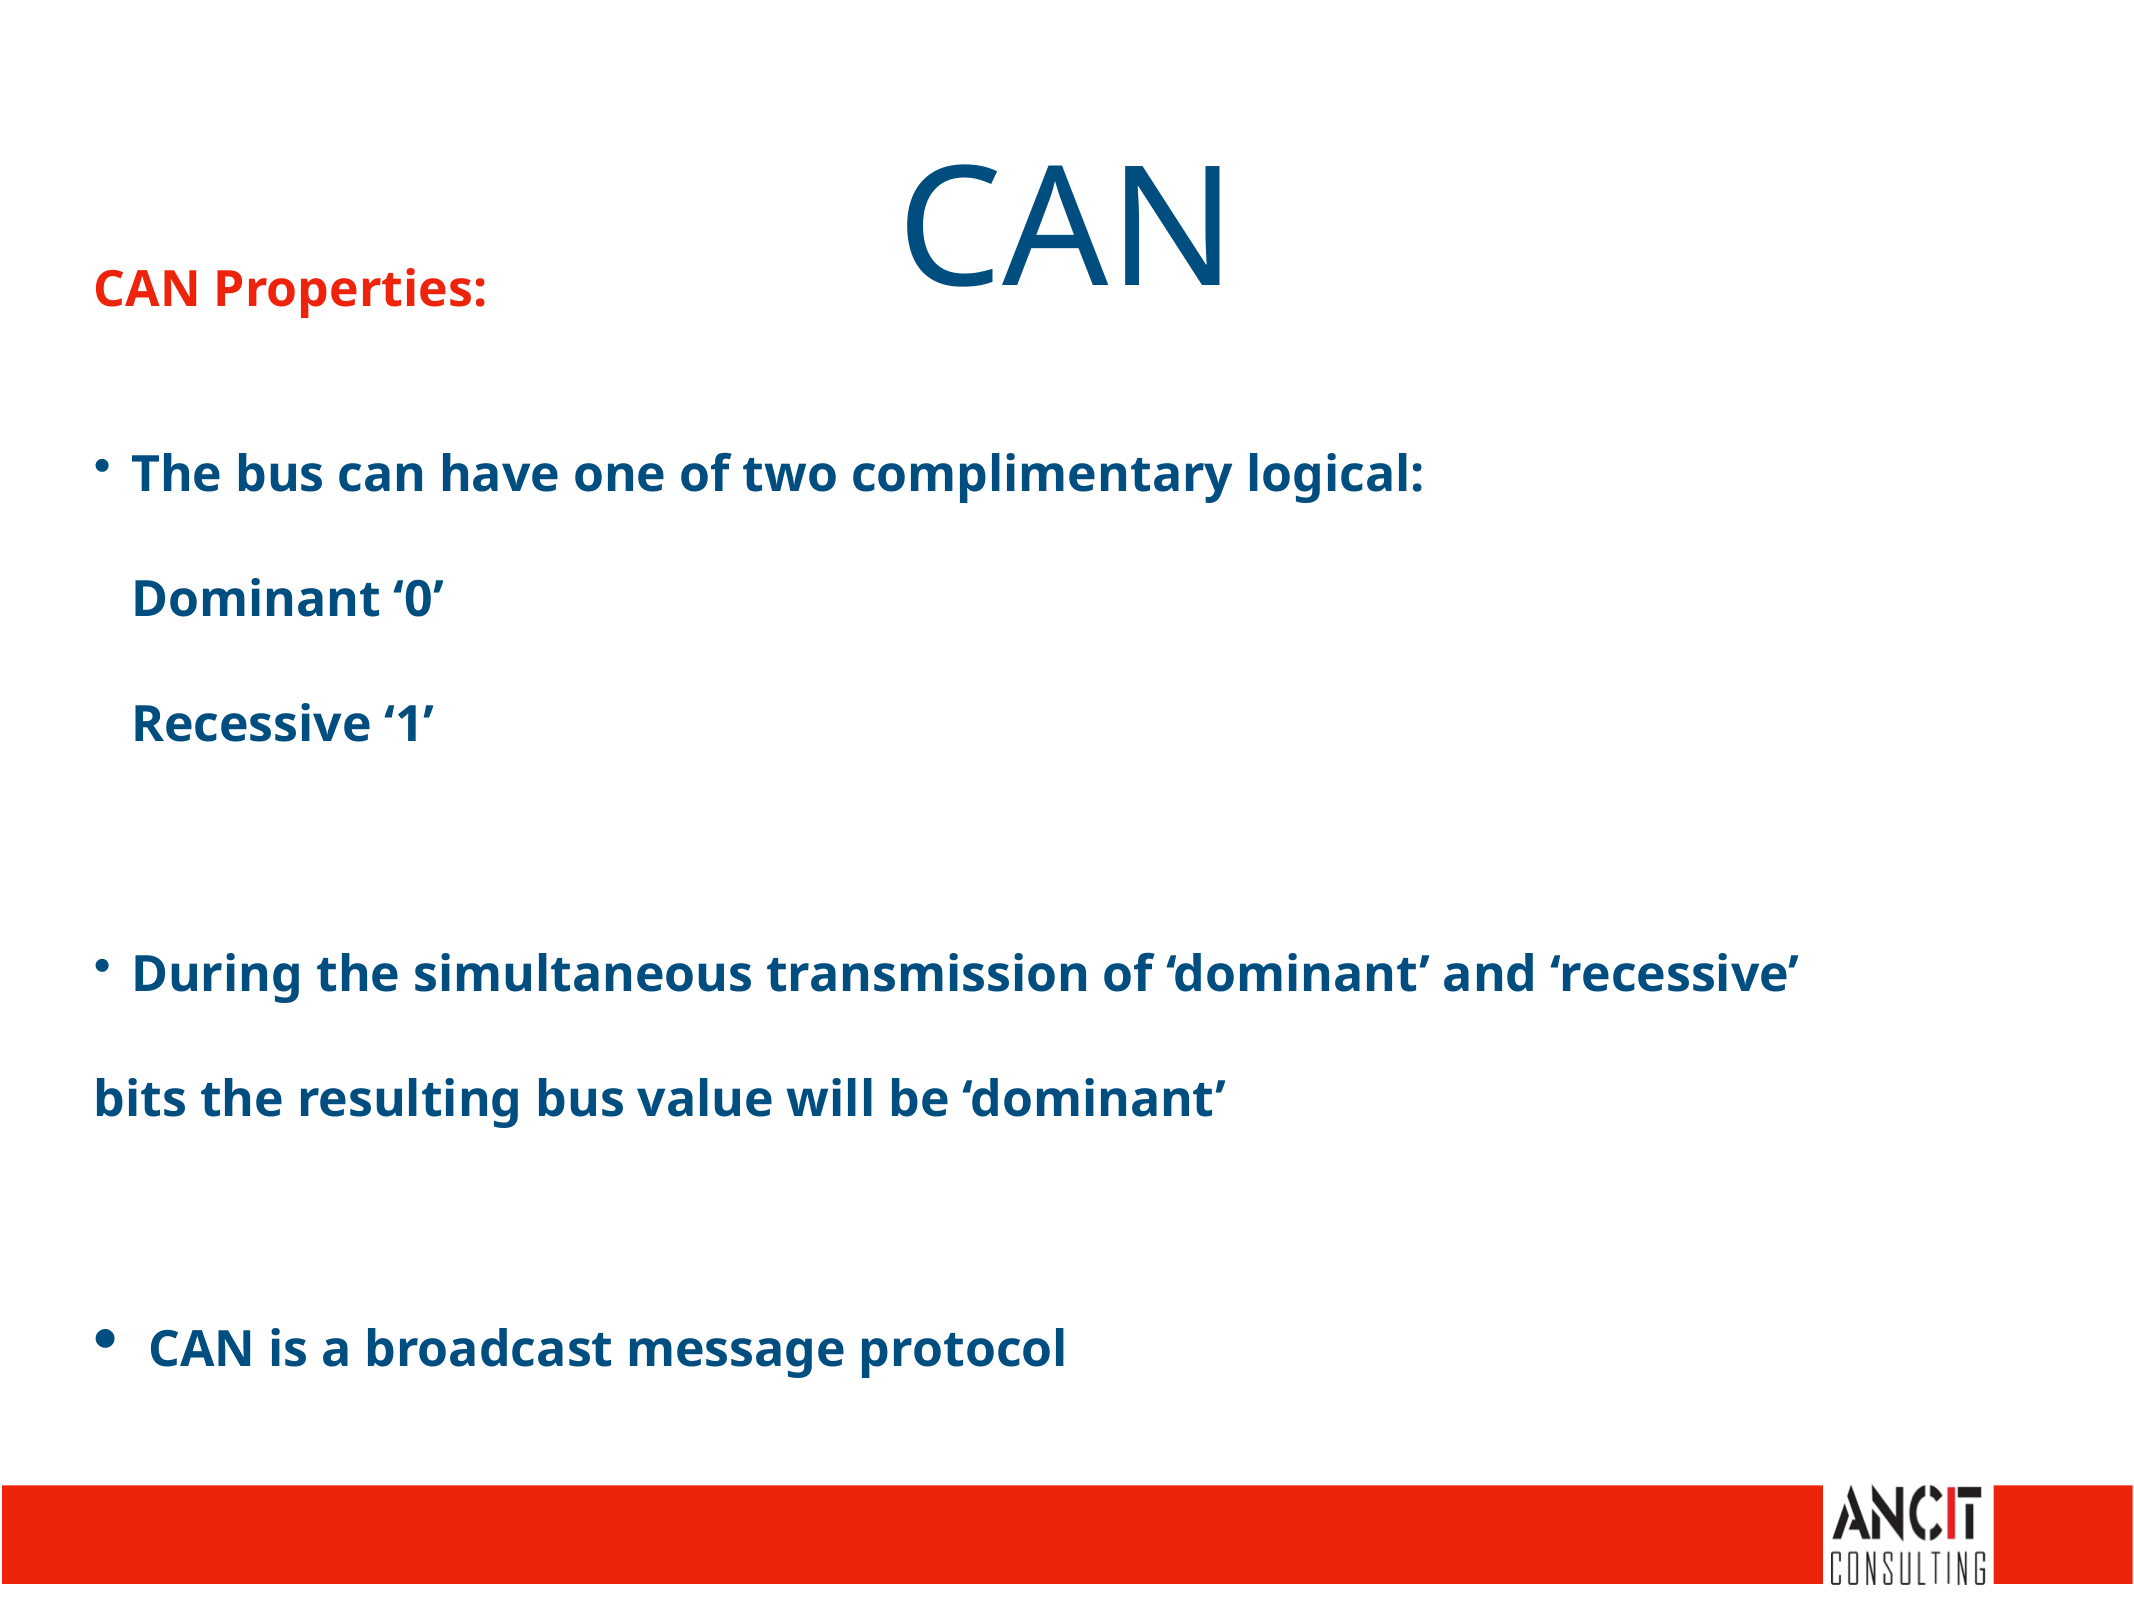

# CAN
CAN Properties:
The bus can have one of two complimentary logical:
Dominant ‘0’
Recessive ‘1’
During the simultaneous transmission of ‘dominant’ and ‘recessive’
bits the resulting bus value will be ‘dominant’
CAN is a broadcast message protocol